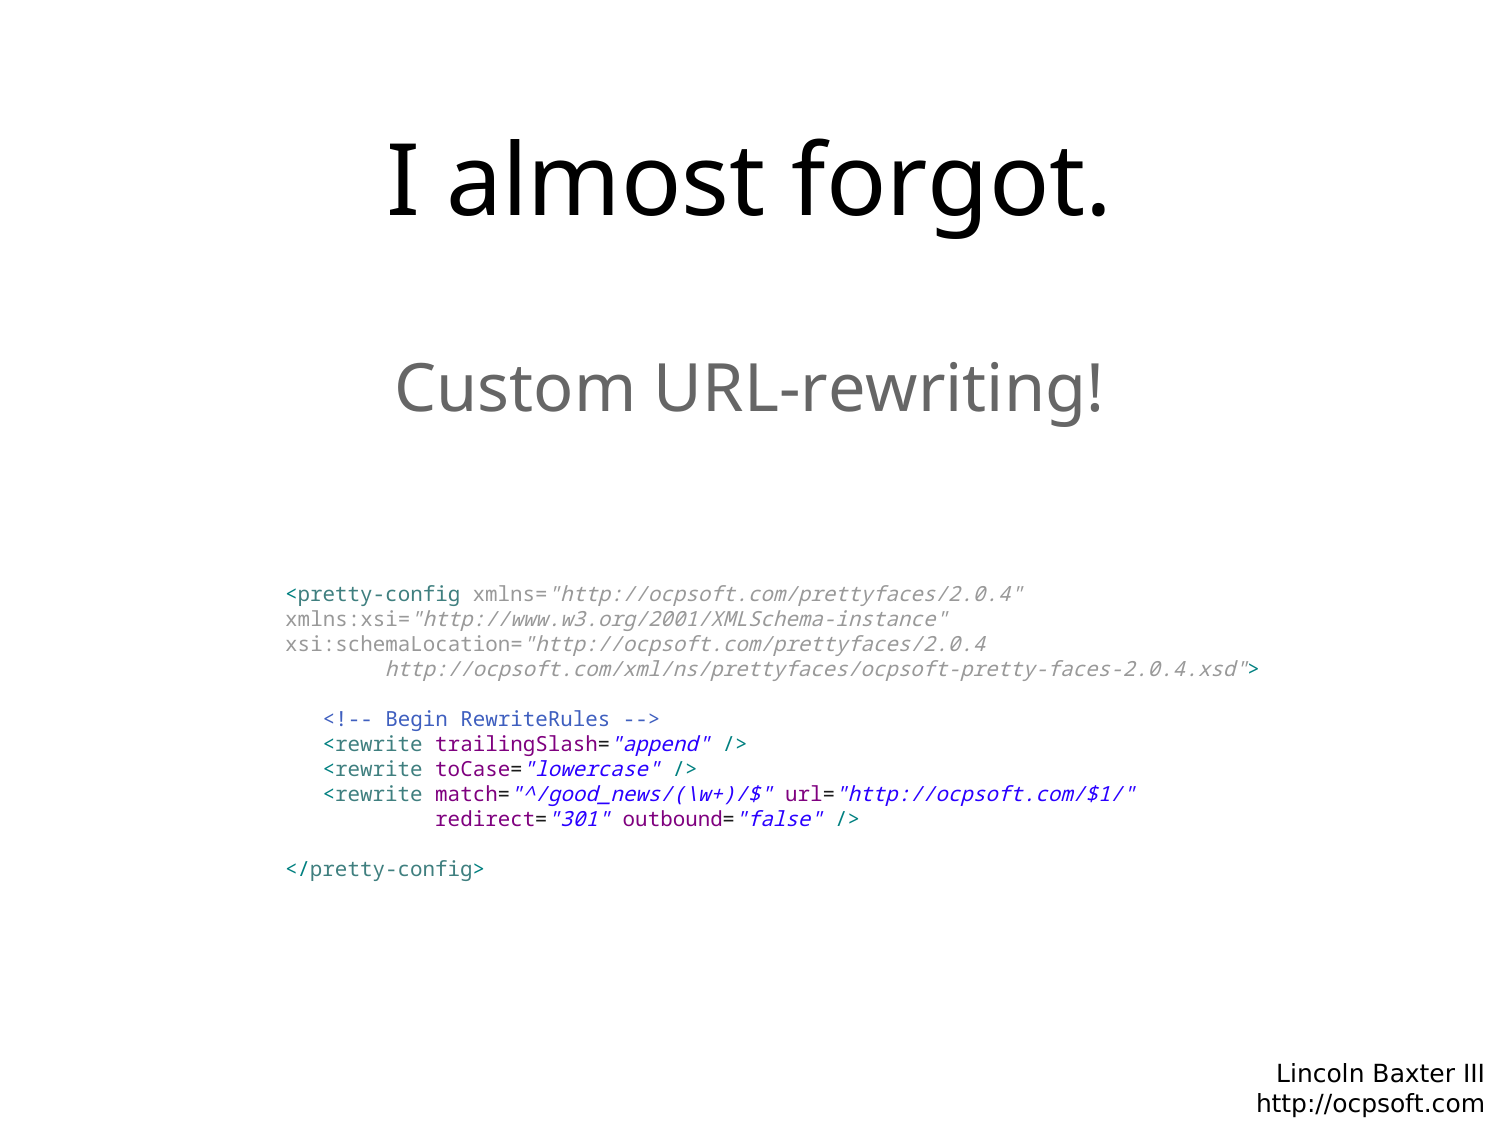

# I almost forgot.
Custom URL-rewriting!
<pretty-config xmlns="http://ocpsoft.com/prettyfaces/2.0.4"
xmlns:xsi="http://www.w3.org/2001/XMLSchema-instance"
xsi:schemaLocation="http://ocpsoft.com/prettyfaces/2.0.4
 http://ocpsoft.com/xml/ns/prettyfaces/ocpsoft-pretty-faces-2.0.4.xsd">
 <!-- Begin RewriteRules -->
 <rewrite trailingSlash="append" />
 <rewrite toCase="lowercase" />
 <rewrite match="^/good_news/(\w+)/$" url="http://ocpsoft.com/$1/"
 redirect="301" outbound="false" />
</pretty-config>